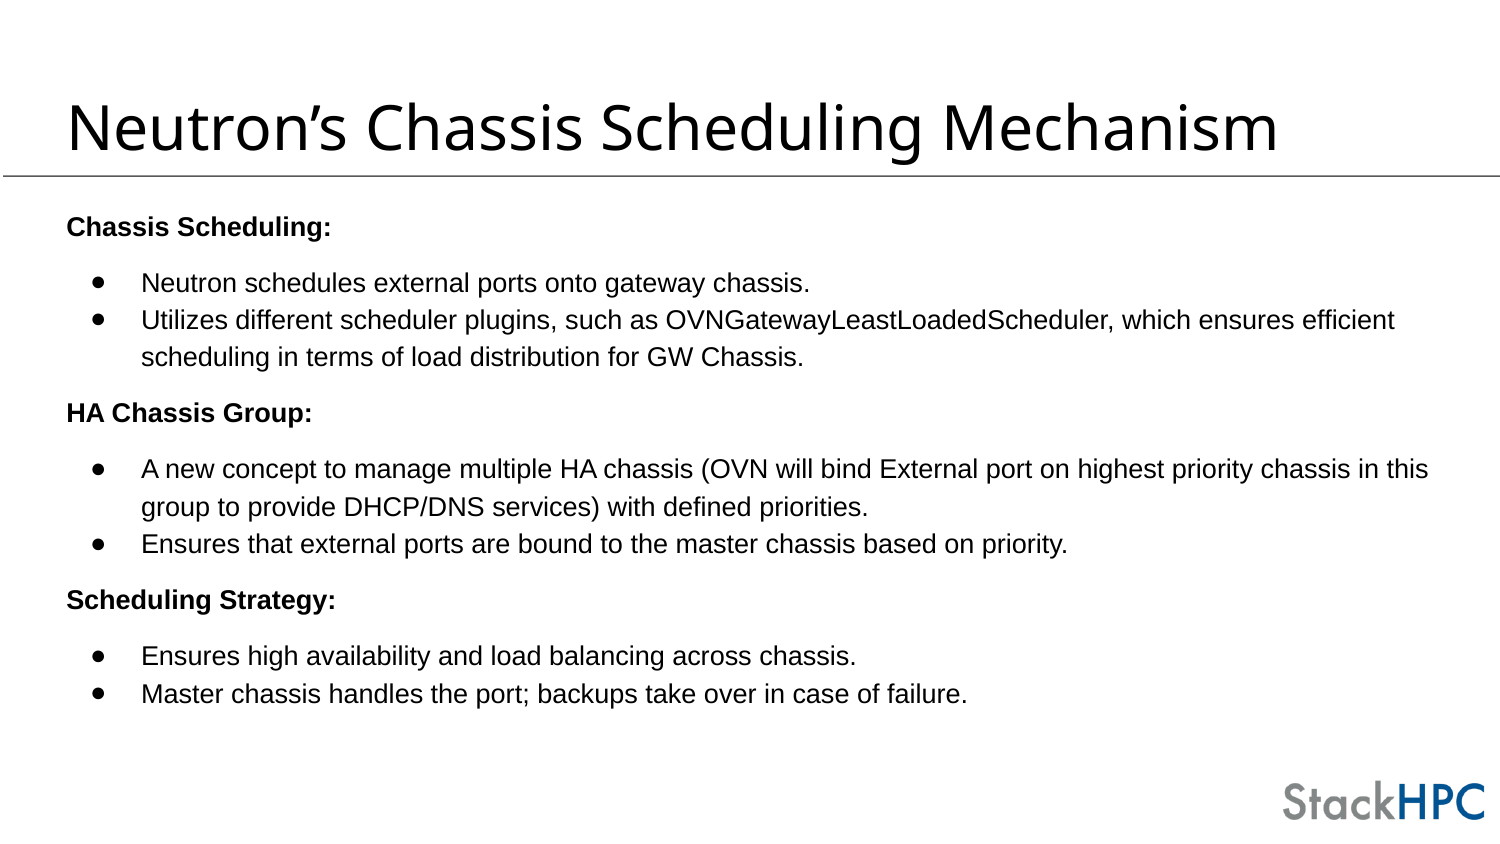

# Neutron’s Chassis Scheduling Mechanism
Chassis Scheduling:
Neutron schedules external ports onto gateway chassis.
Utilizes different scheduler plugins, such as OVNGatewayLeastLoadedScheduler, which ensures efficient scheduling in terms of load distribution for GW Chassis.
HA Chassis Group:
A new concept to manage multiple HA chassis (OVN will bind External port on highest priority chassis in this group to provide DHCP/DNS services) with defined priorities.
Ensures that external ports are bound to the master chassis based on priority.
Scheduling Strategy:
Ensures high availability and load balancing across chassis.
Master chassis handles the port; backups take over in case of failure.